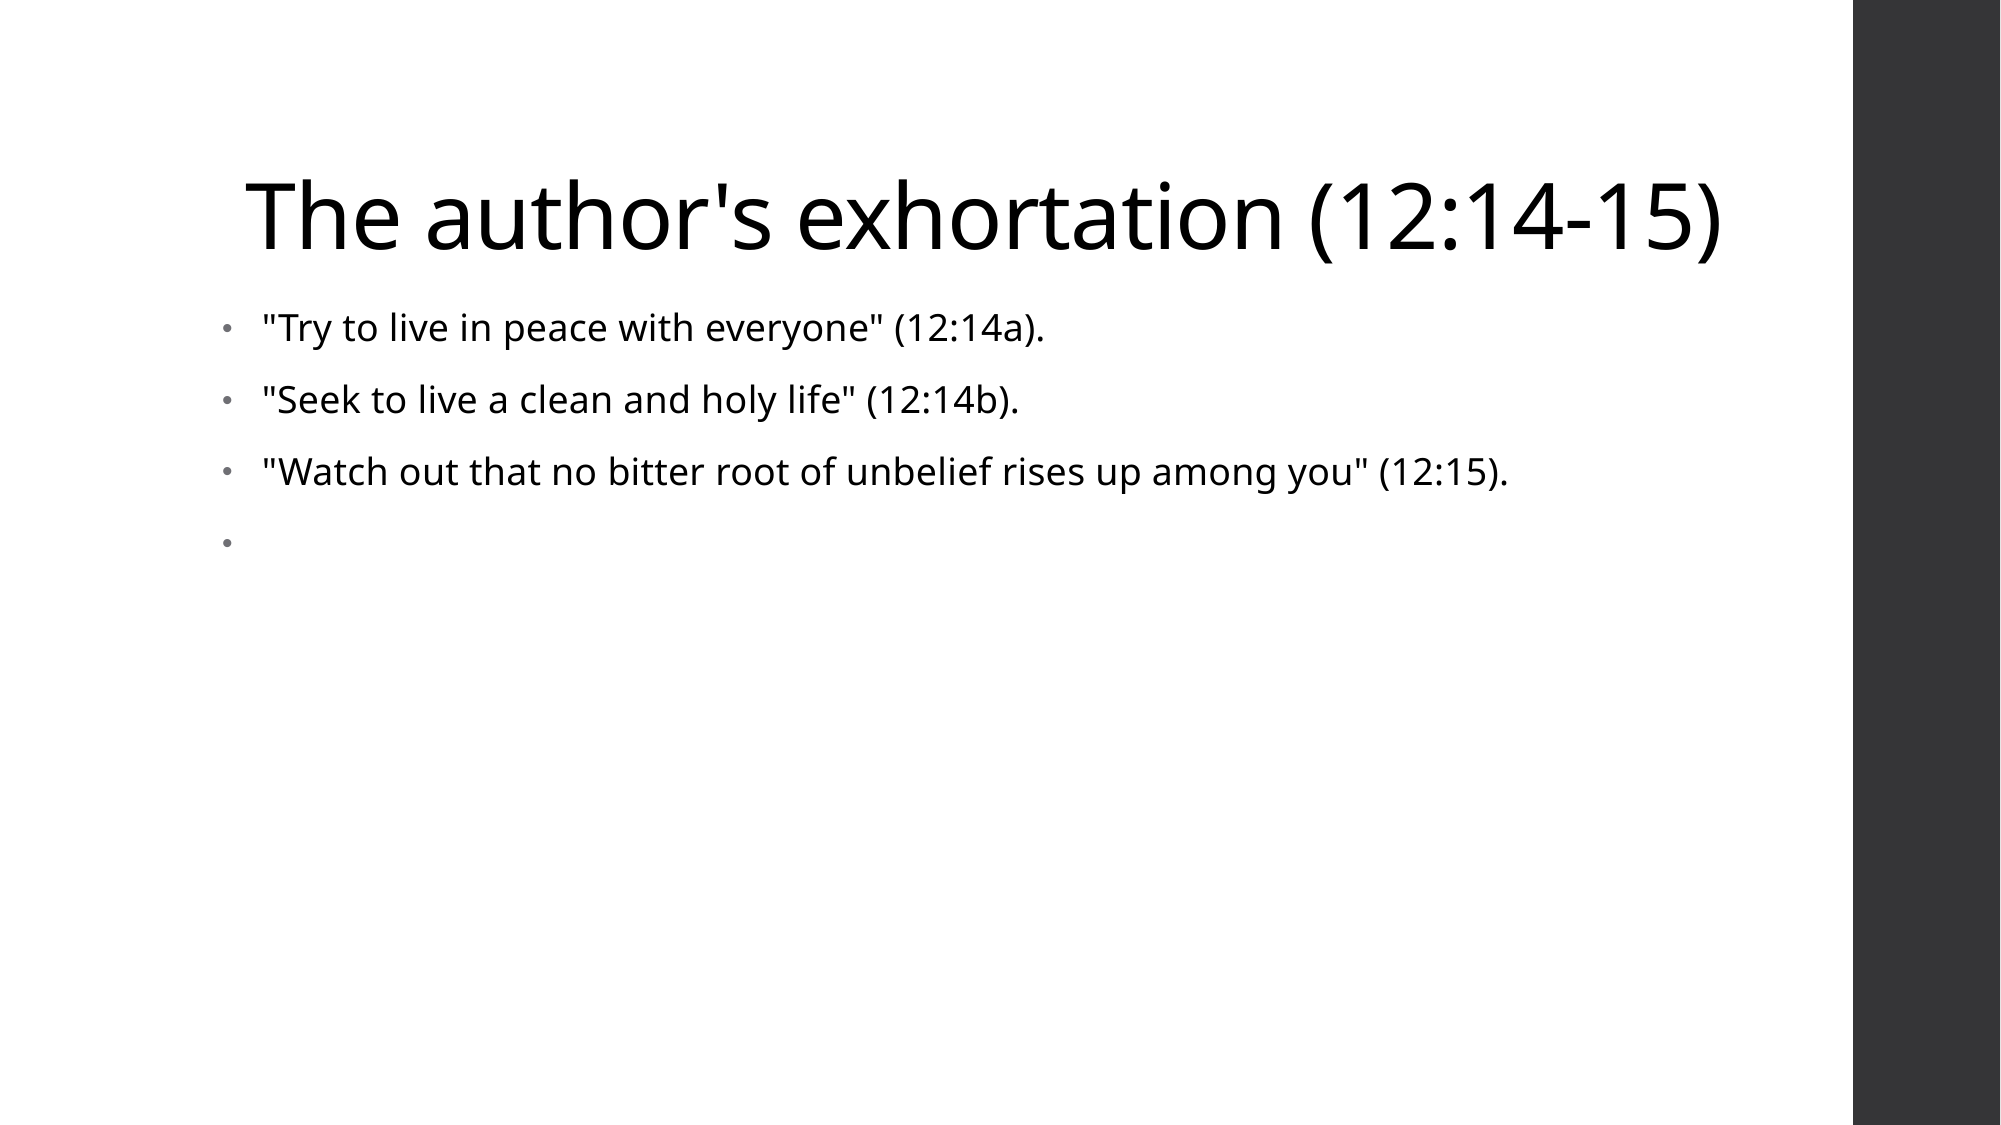

# The author's exhortation (12:14-15)
 "Try to live in peace with everyone" (12:14a).
 "Seek to live a clean and holy life" (12:14b).
 "Watch out that no bitter root of unbelief rises up among you" (12:15).